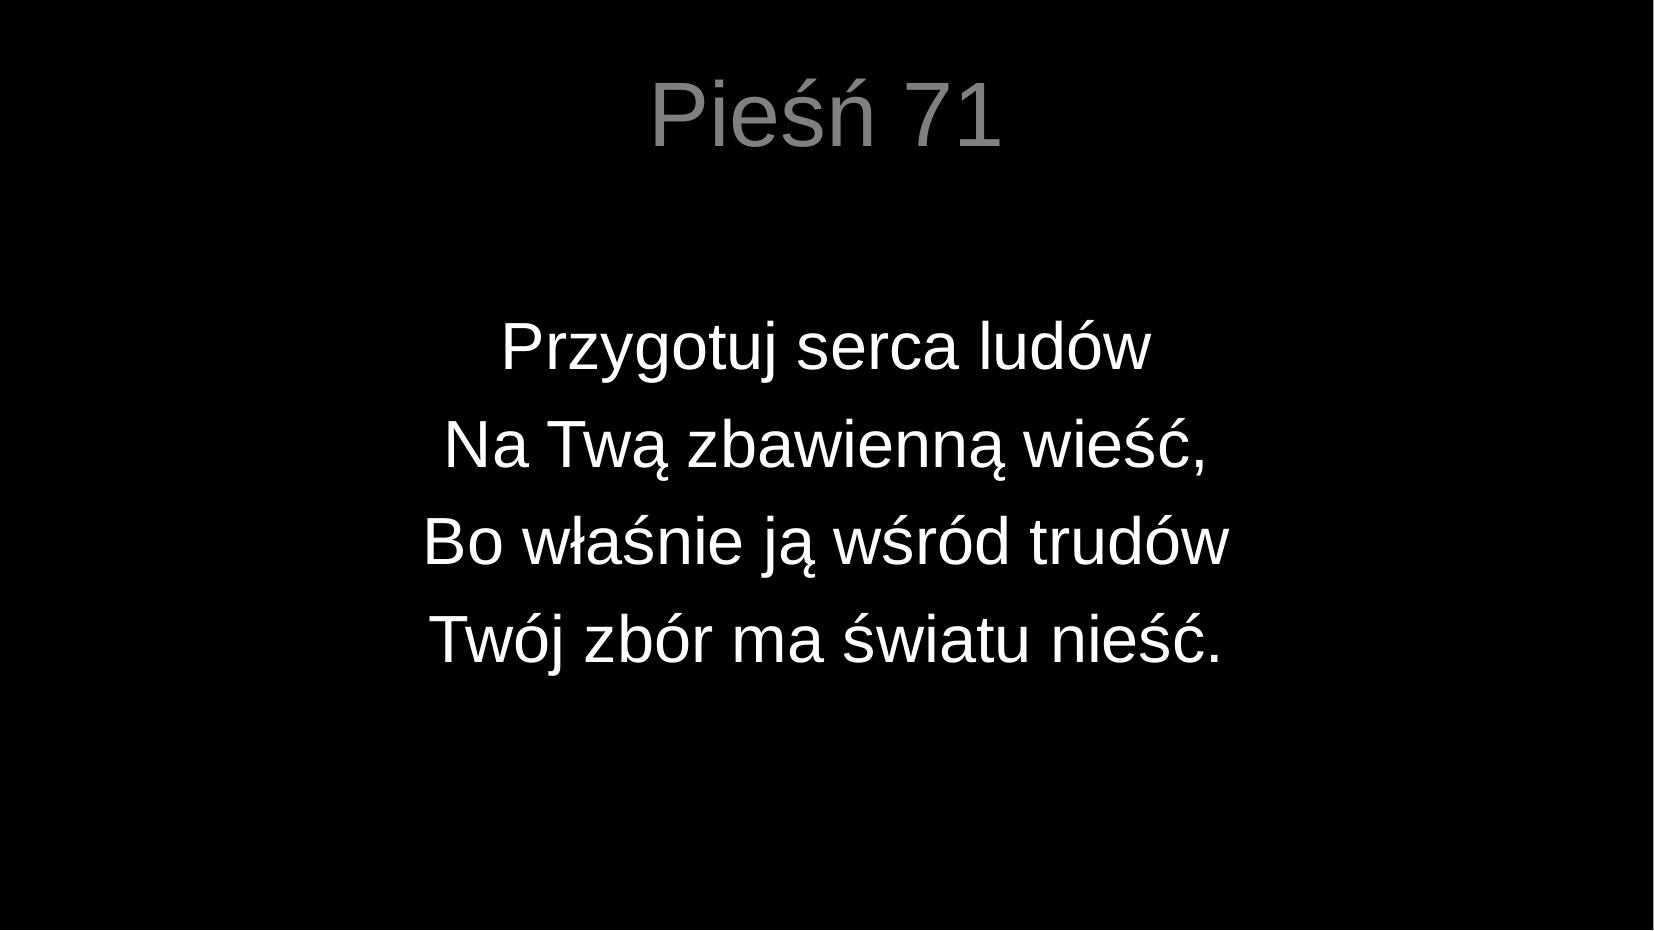

# Pieśń 71
Przygotuj serca ludów
Na Twą zbawienną wieść,
Bo właśnie ją wśród trudów
Twój zbór ma światu nieść.